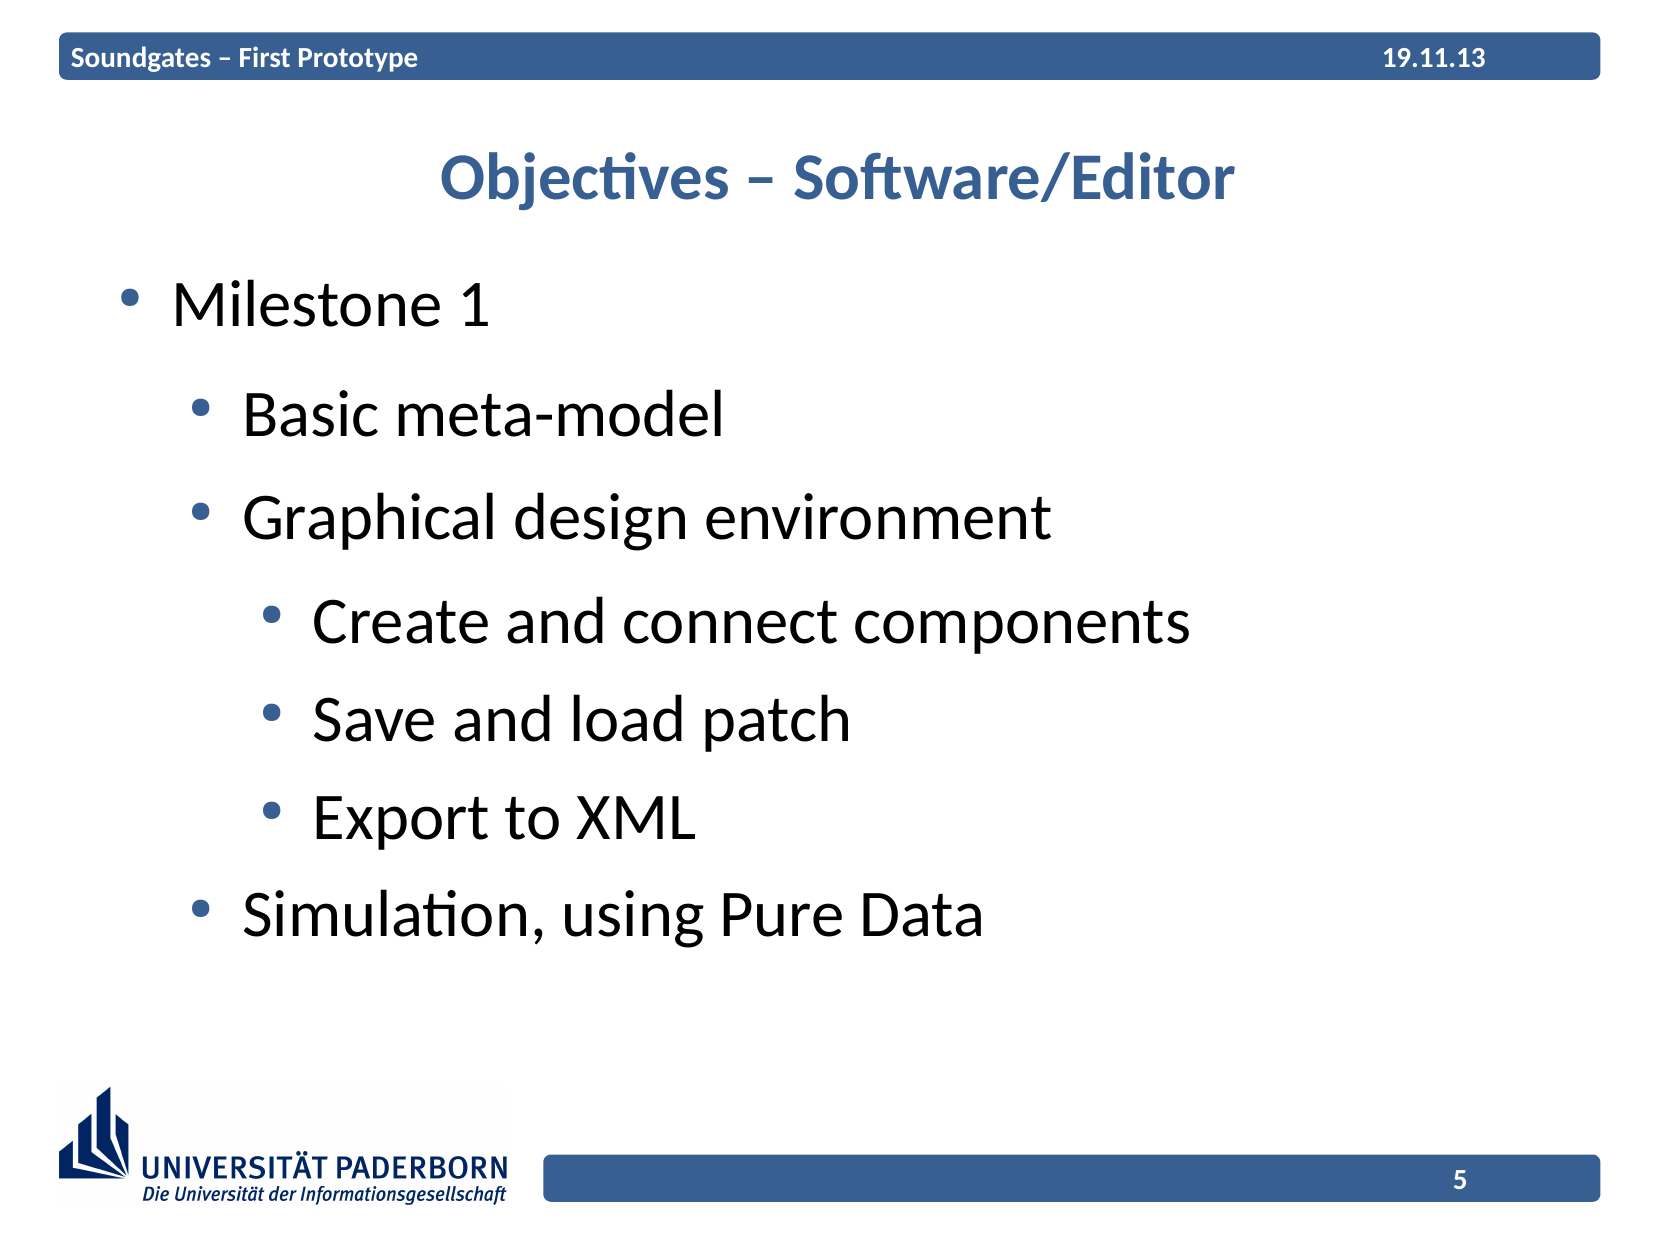

Soundgates – First Prototype
19.11.13
# Objectives – Software/Editor
Milestone 1
Basic meta-model
Graphical design environment
Create and connect components
Save and load patch
Export to XML
Simulation, using Pure Data